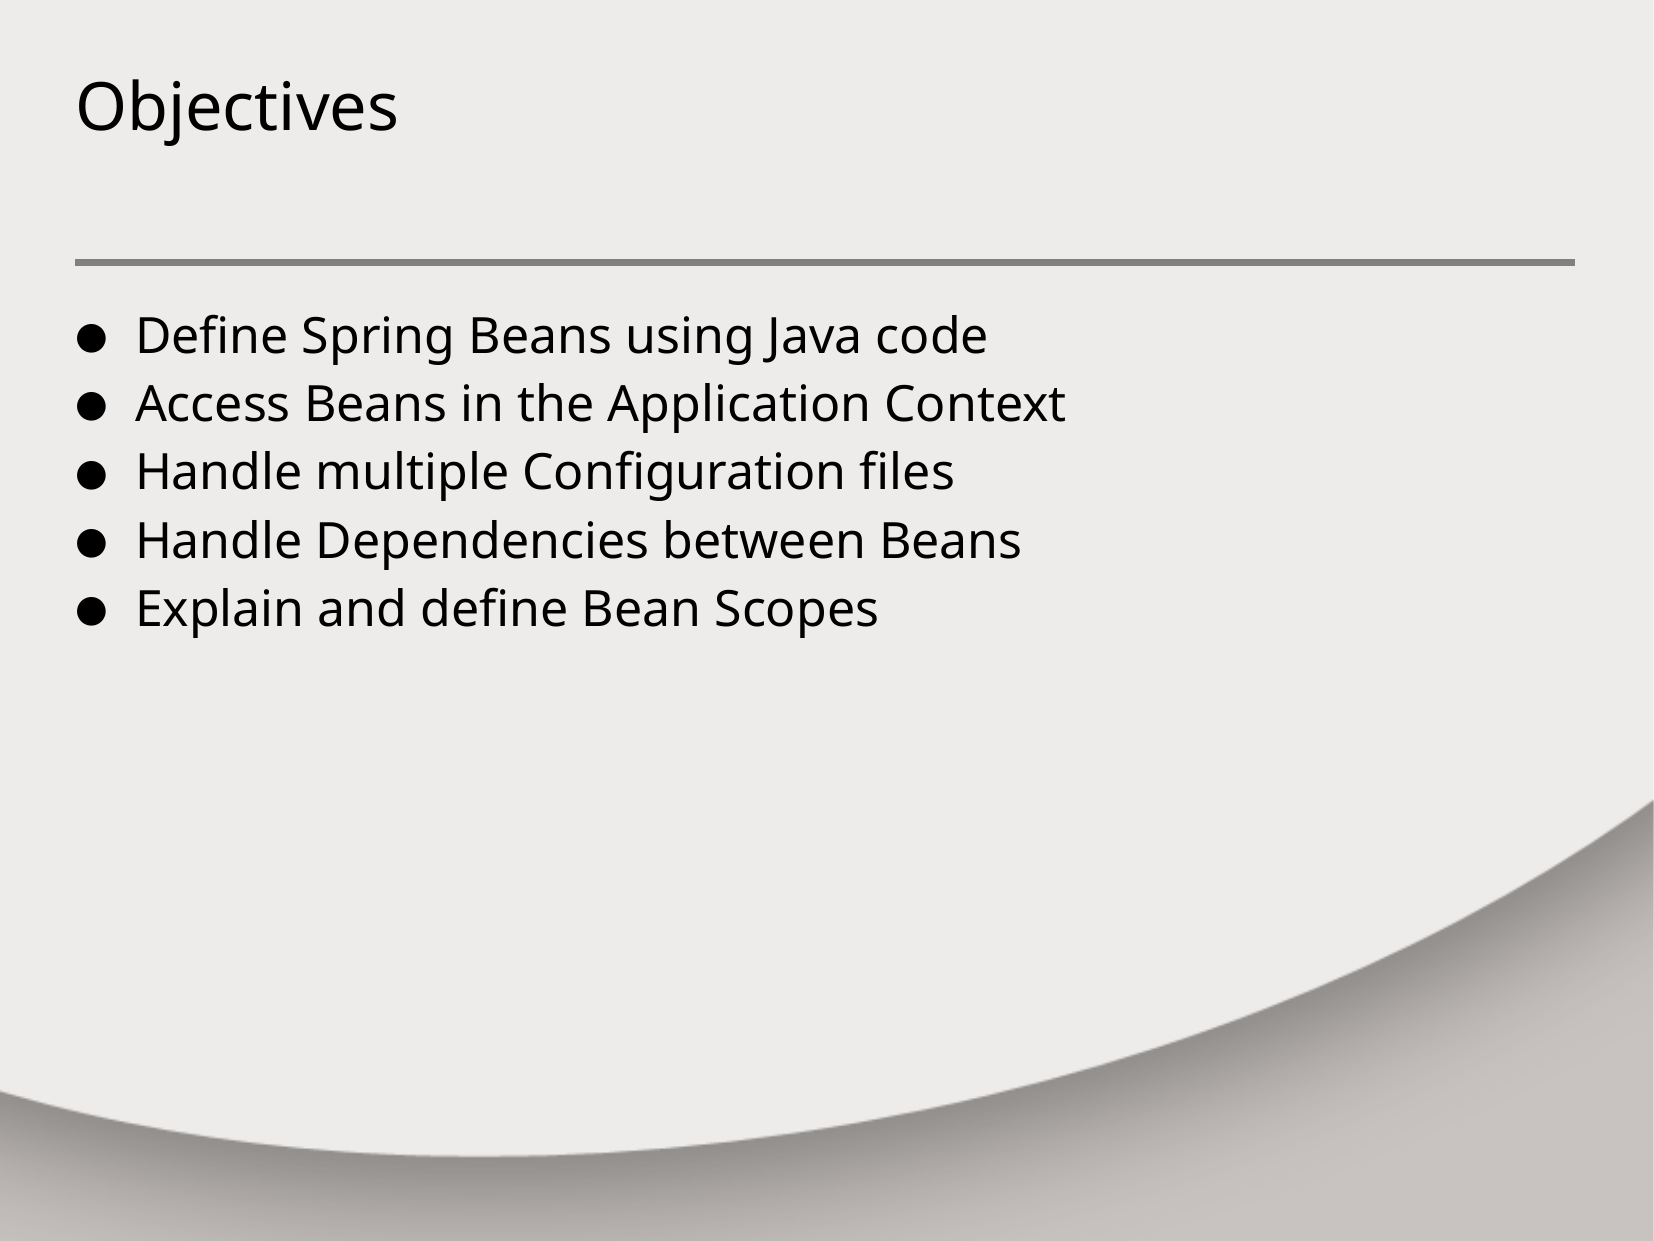

# Objectives
Define Spring Beans using Java code
Access Beans in the Application Context
Handle multiple Configuration files
Handle Dependencies between Beans
Explain and define Bean Scopes